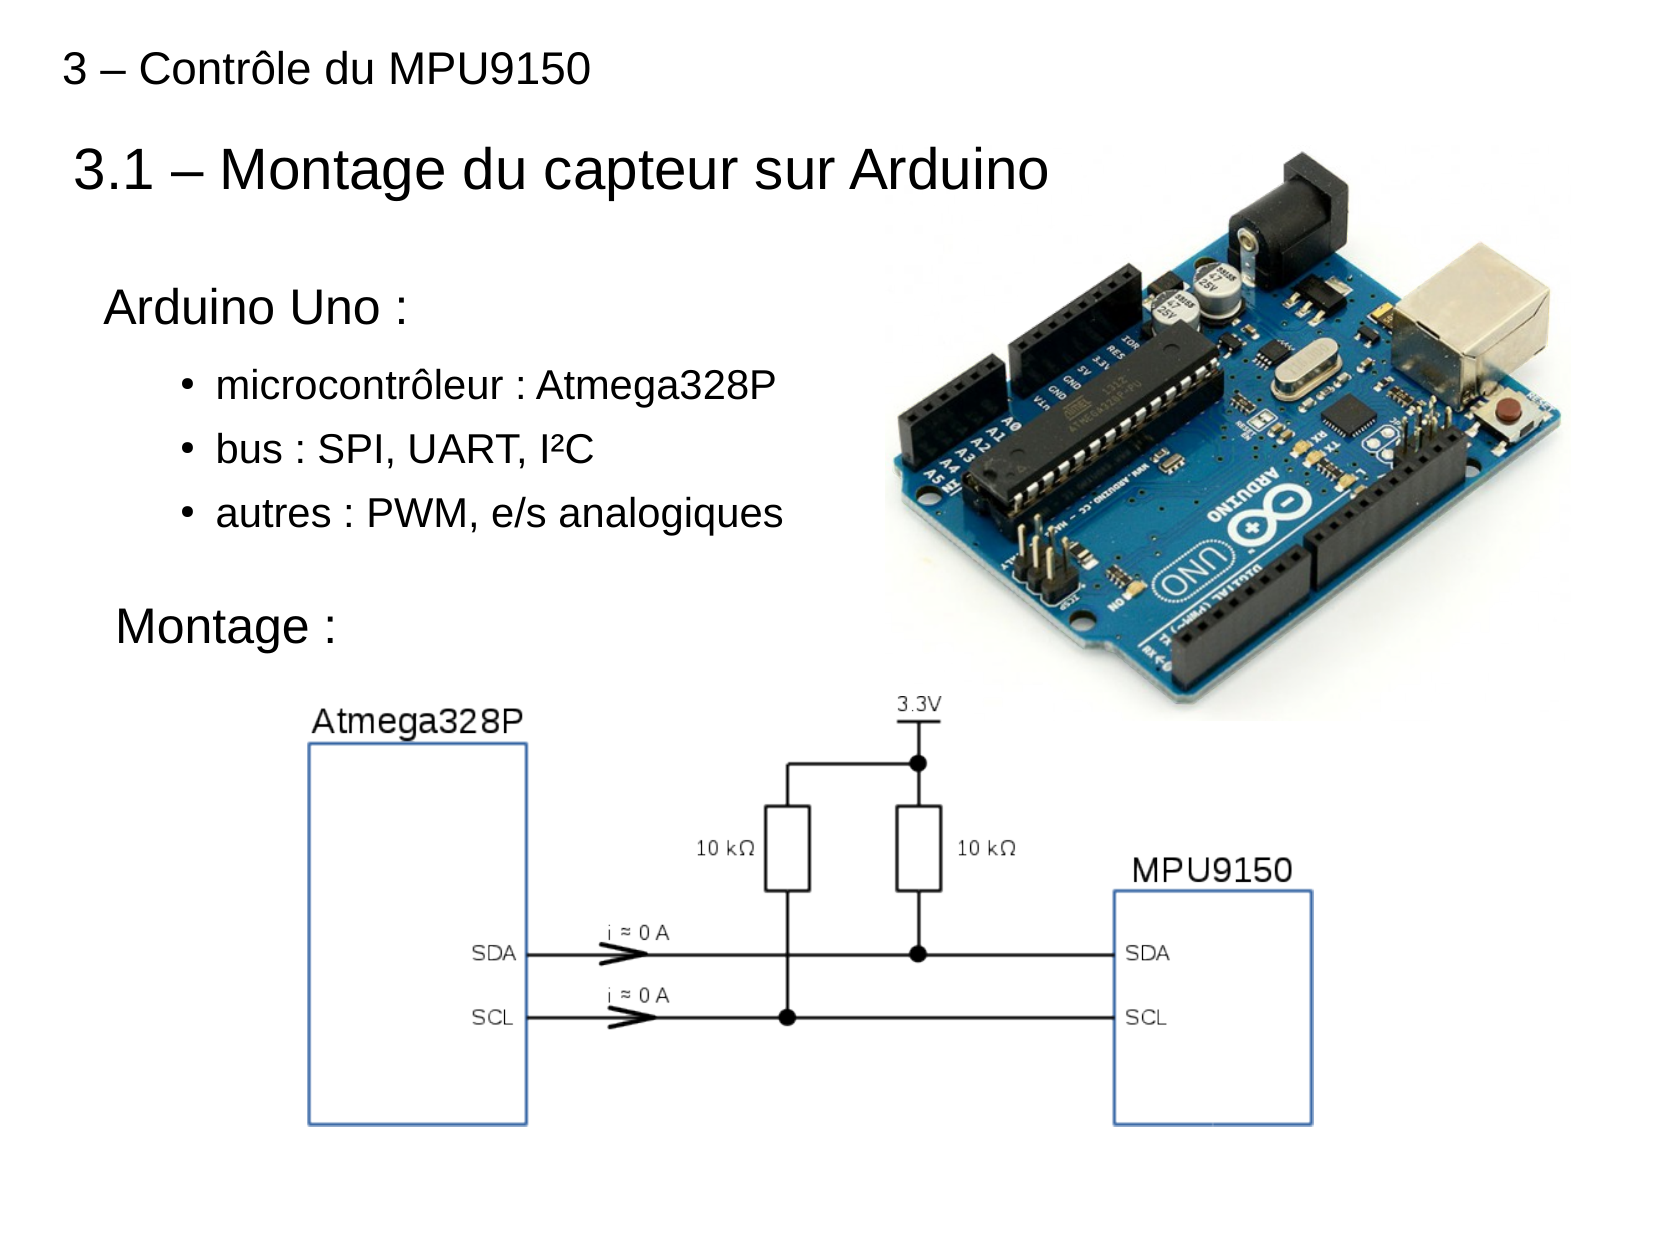

3 – Contrôle du MPU9150
3.1 – Montage du capteur sur Arduino
Arduino Uno :
microcontrôleur : Atmega328P
bus : SPI, UART, I²C
autres : PWM, e/s analogiques
Montage :